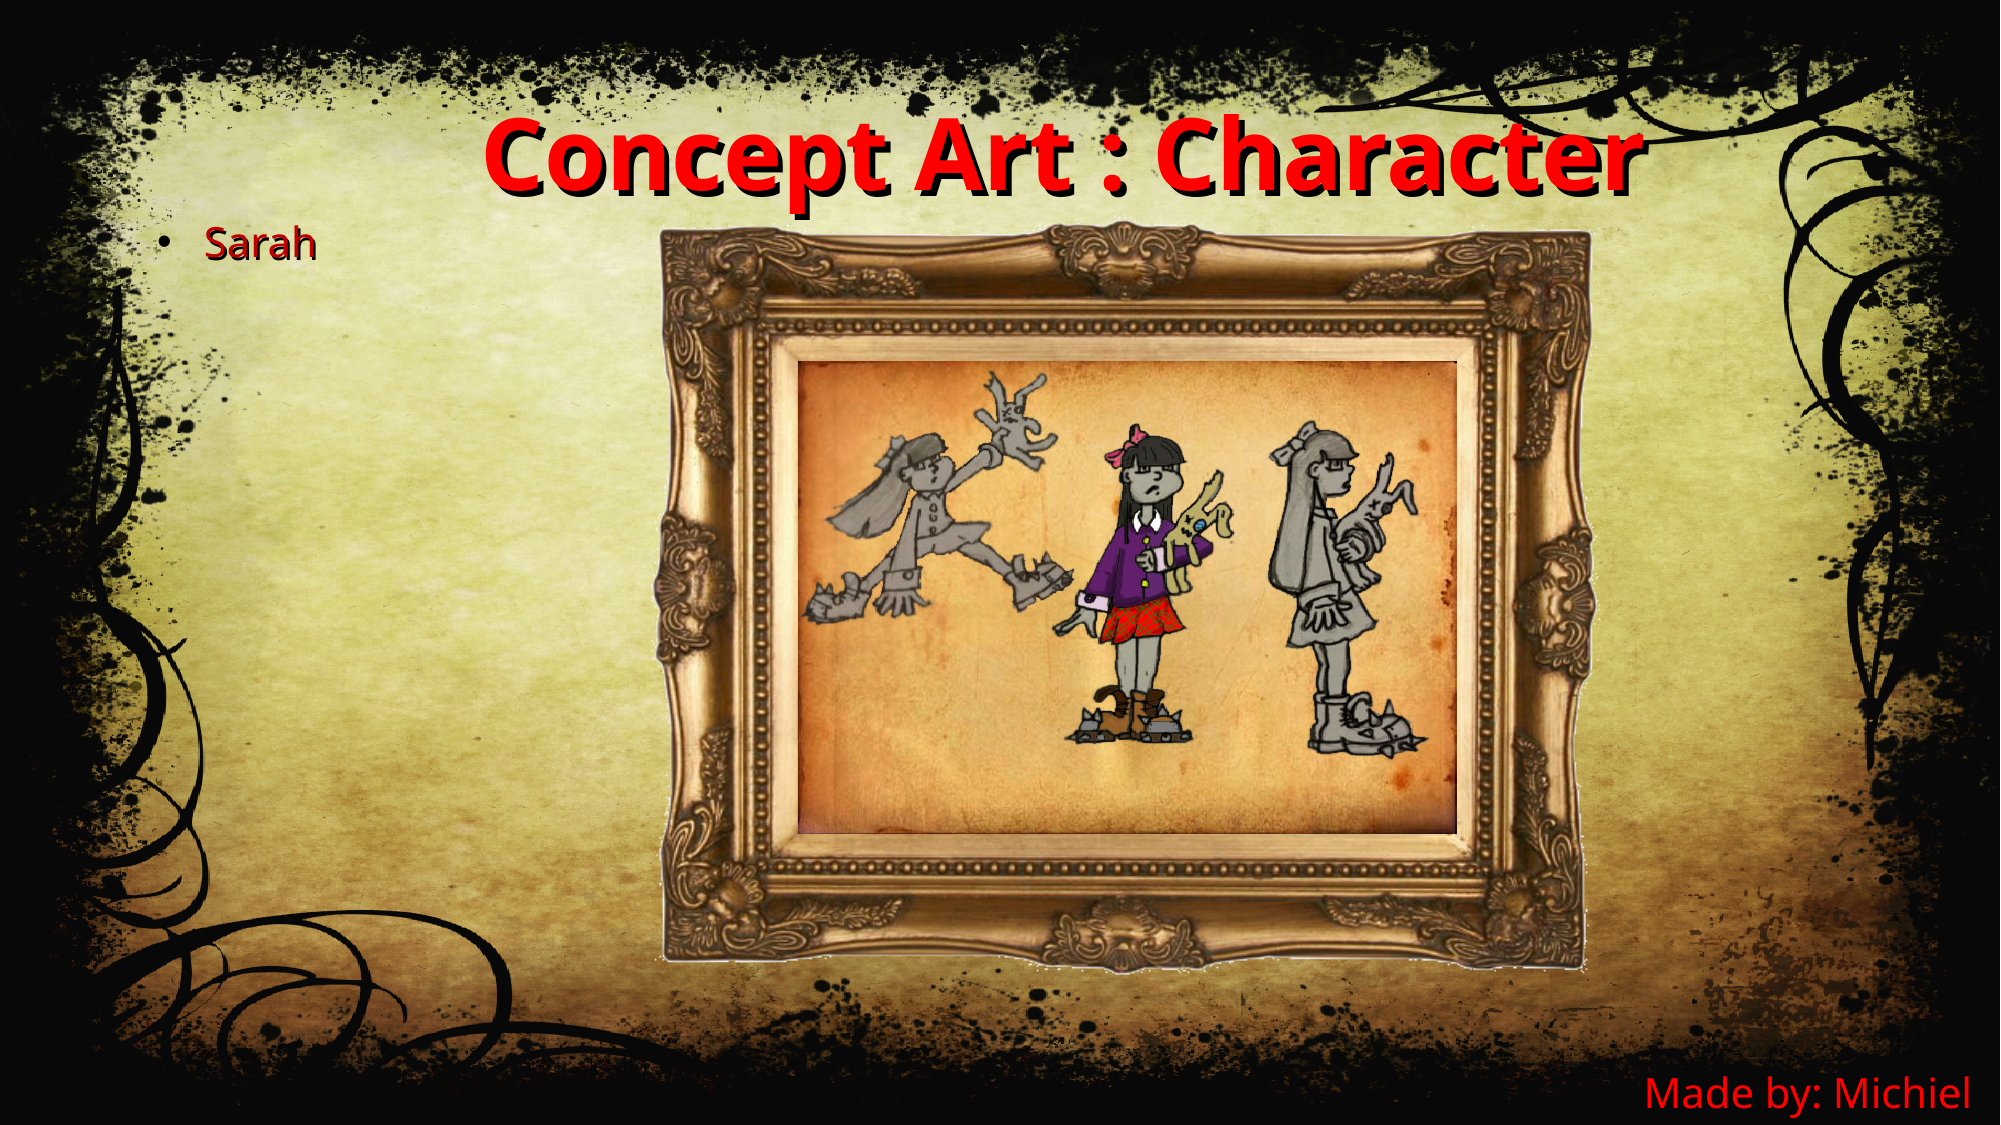

# Concept Art : Character
Sarah
Made by: Michiel